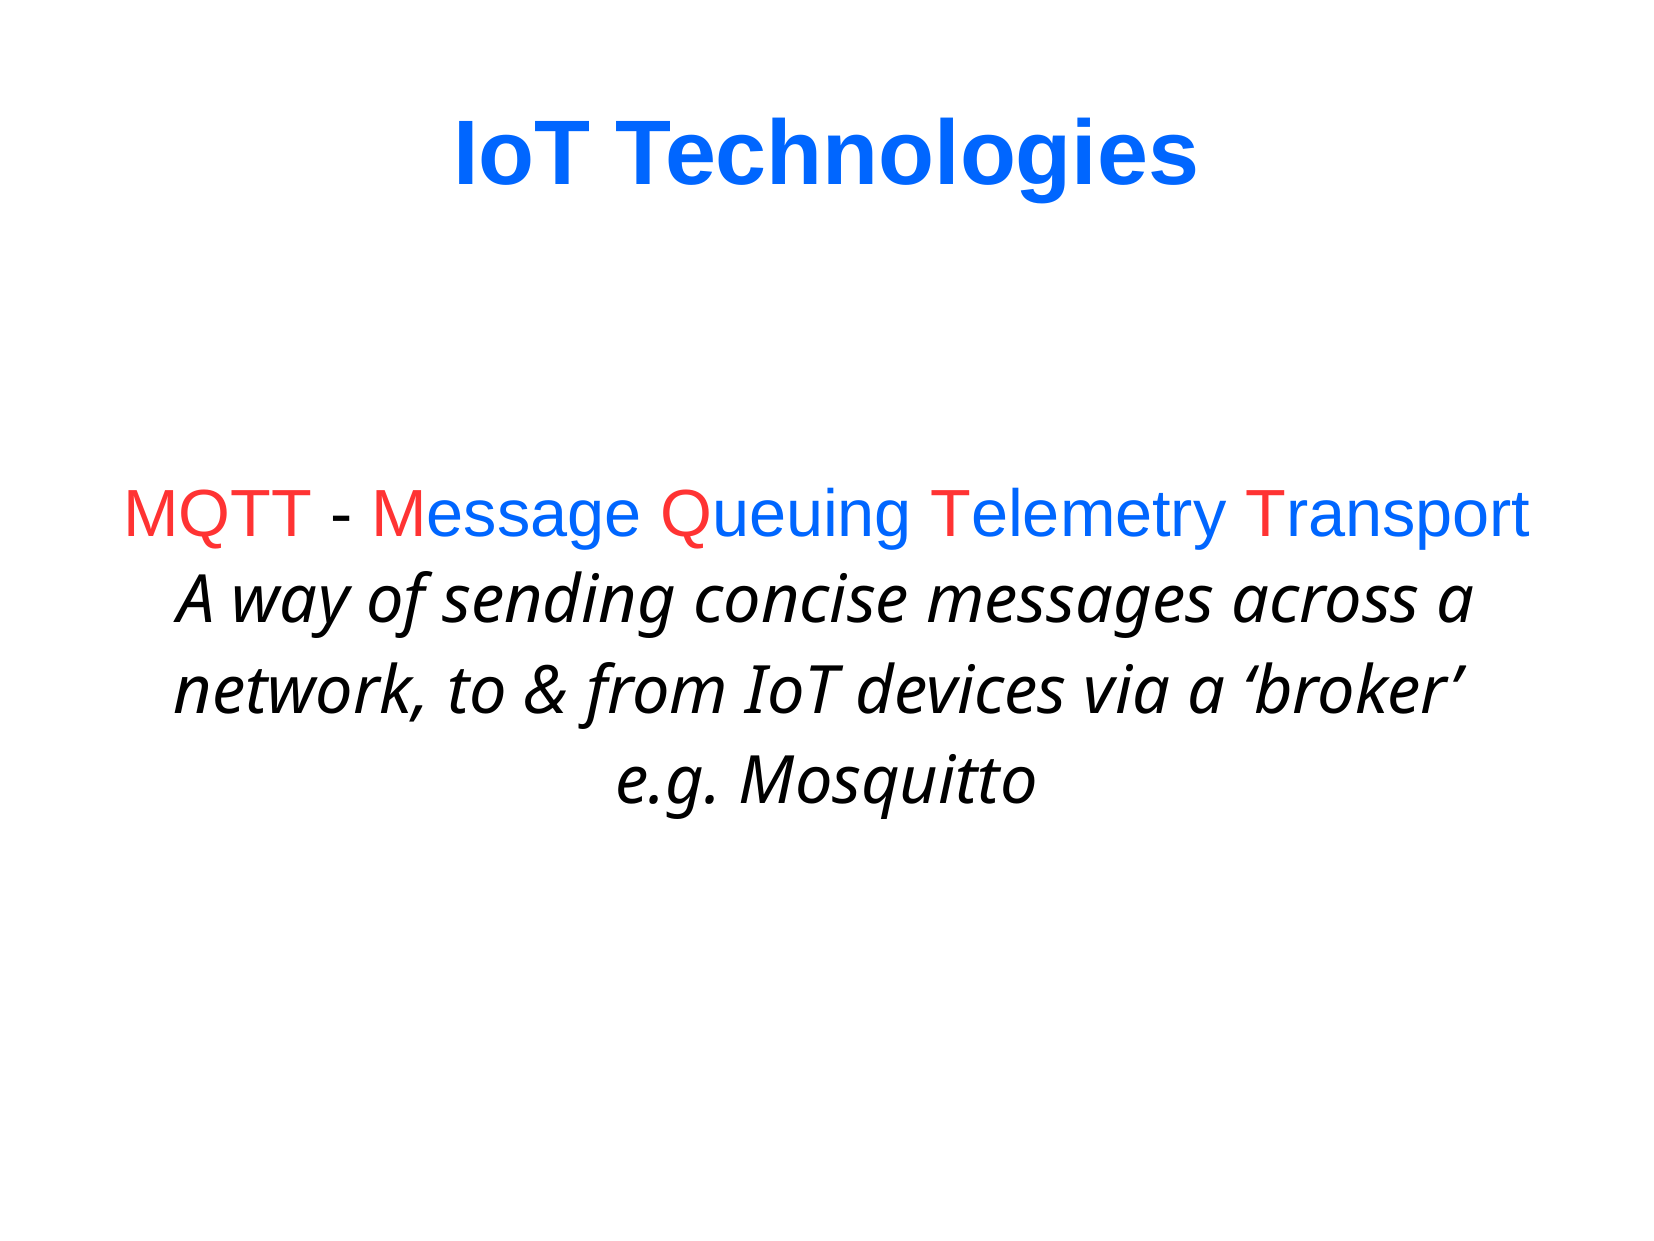

# IoT Technologies
MQTT - Message Queuing Telemetry Transport
A way of sending concise messages across a network, to & from IoT devices via a ‘broker’
e.g. Mosquitto